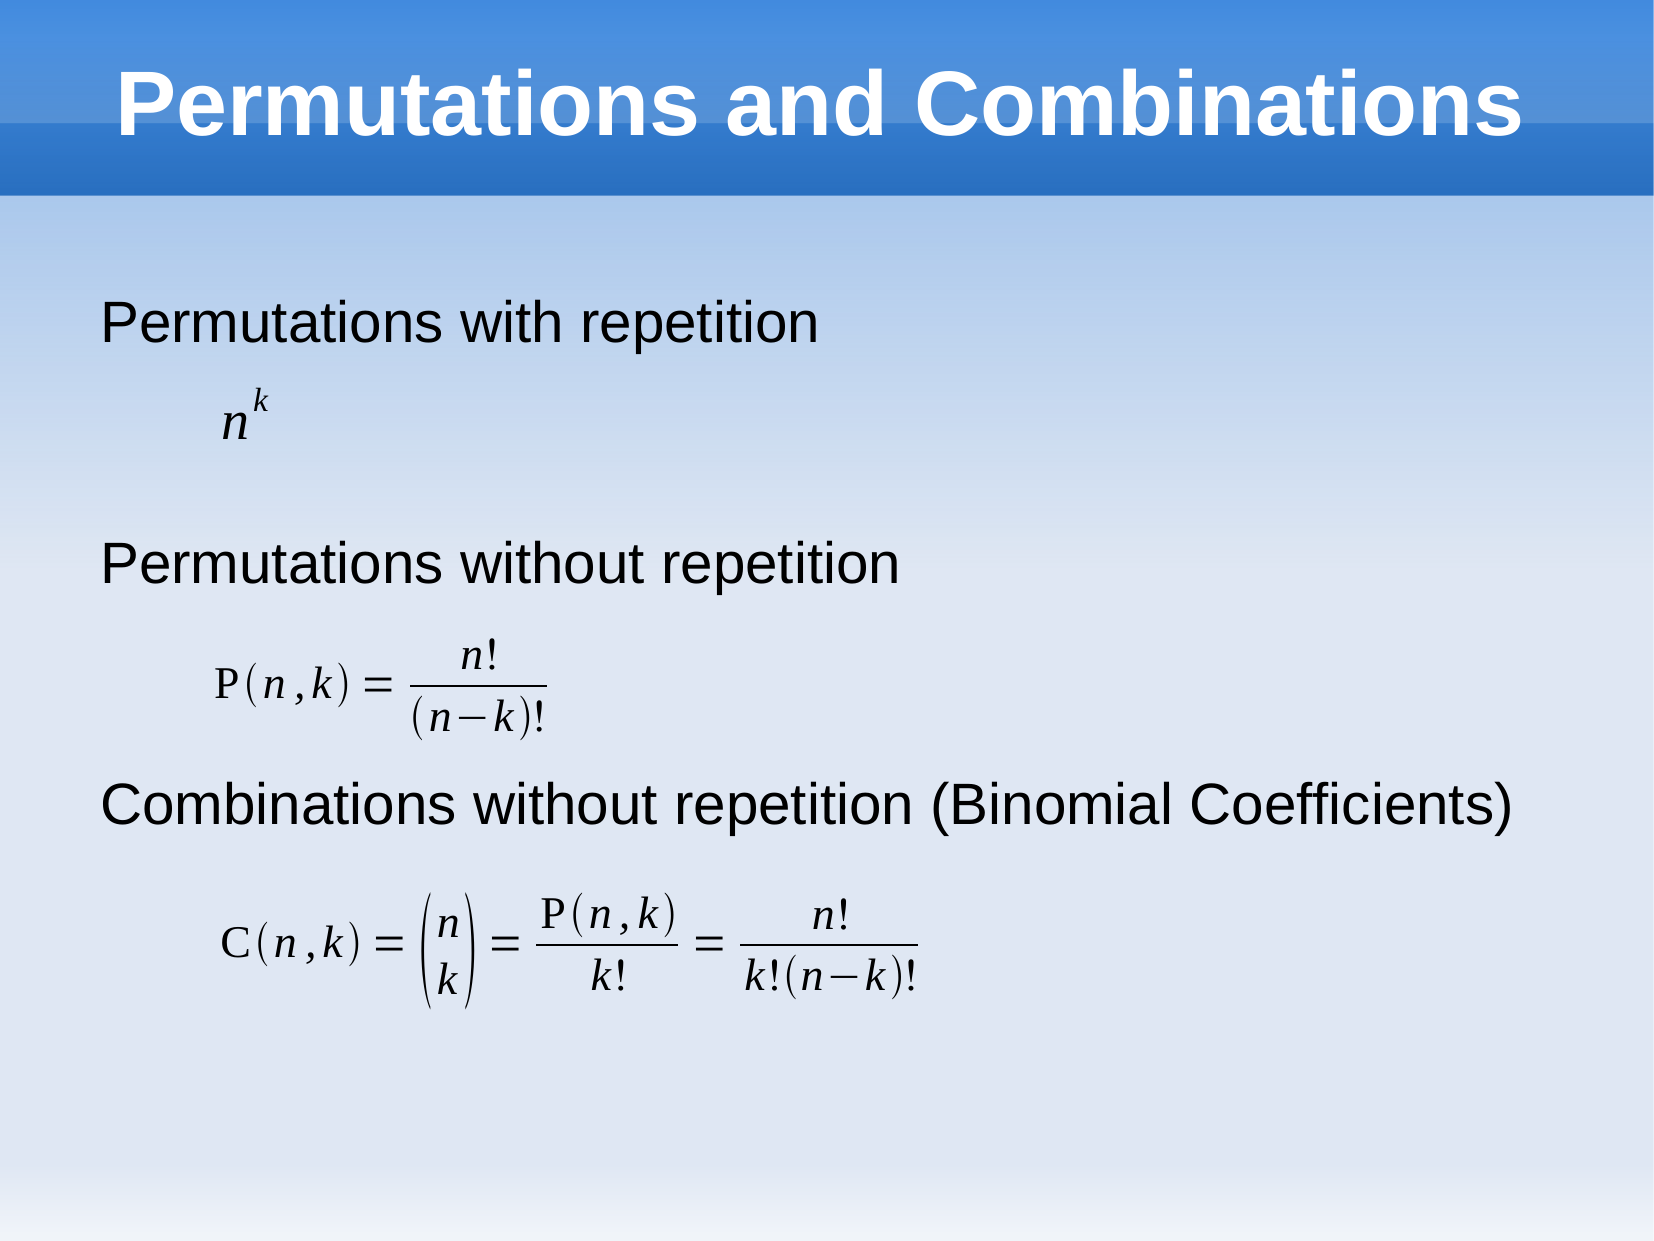

# Permutations and Combinations
Permutations with repetition
Permutations without repetition
Combinations without repetition (Binomial Coefficients)